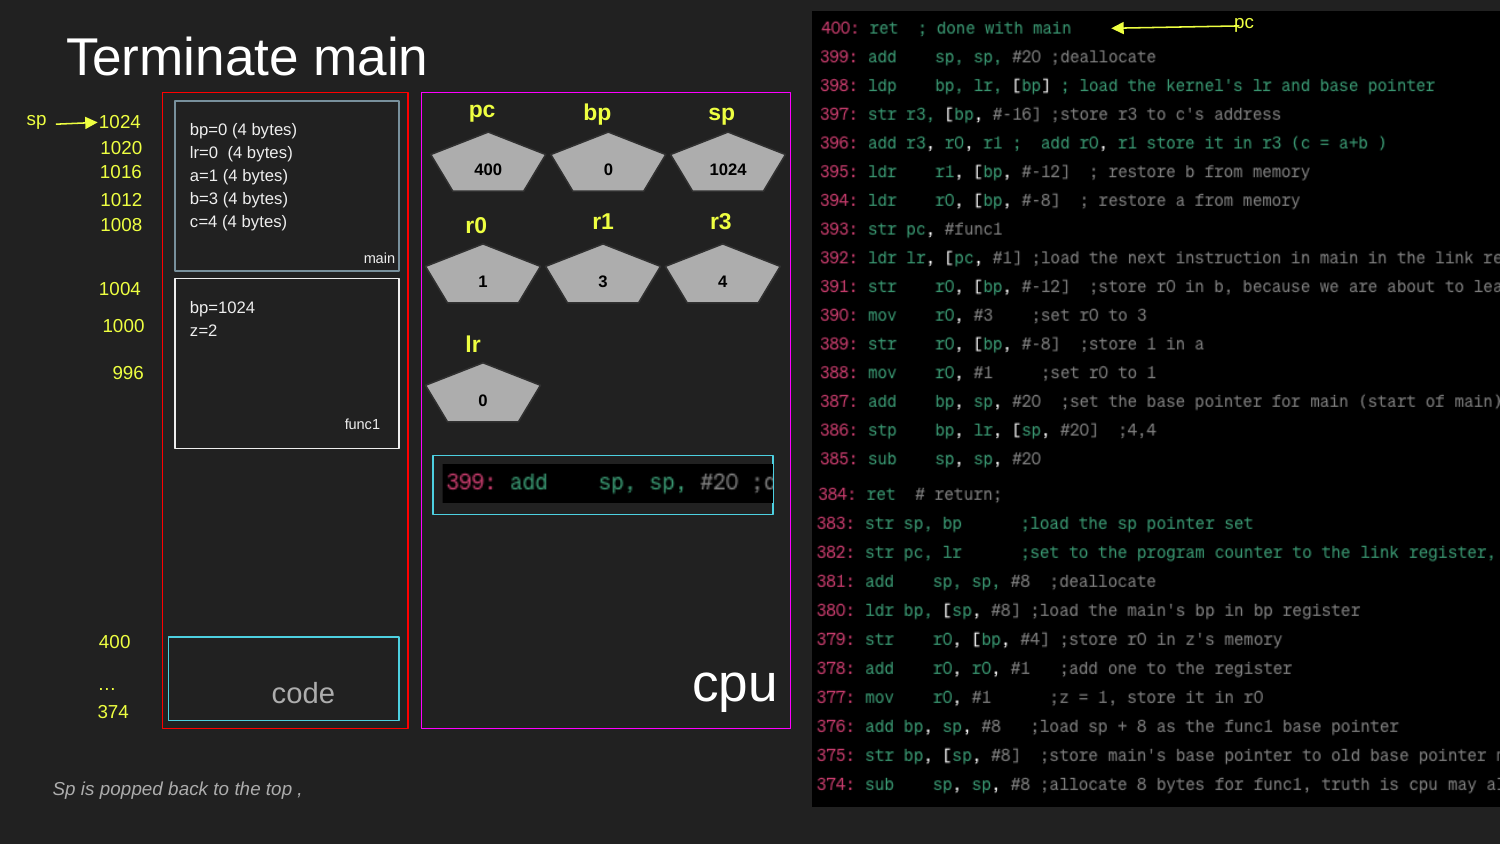

pc
# Terminate main
pc
bp
sp
sp
1024
bp=0 (4 bytes)
lr=0 (4 bytes)
a=1 (4 bytes)
b=3 (4 bytes)
c=4 (4 bytes)
1020
400
0
1024
1016
1012
r1
r3
r0
1008
main
1
3
4
1004
bp=1024
z=2
1000
lr
996
0
func1
400
cpu
…
code
374
Sp is popped back to the top ,